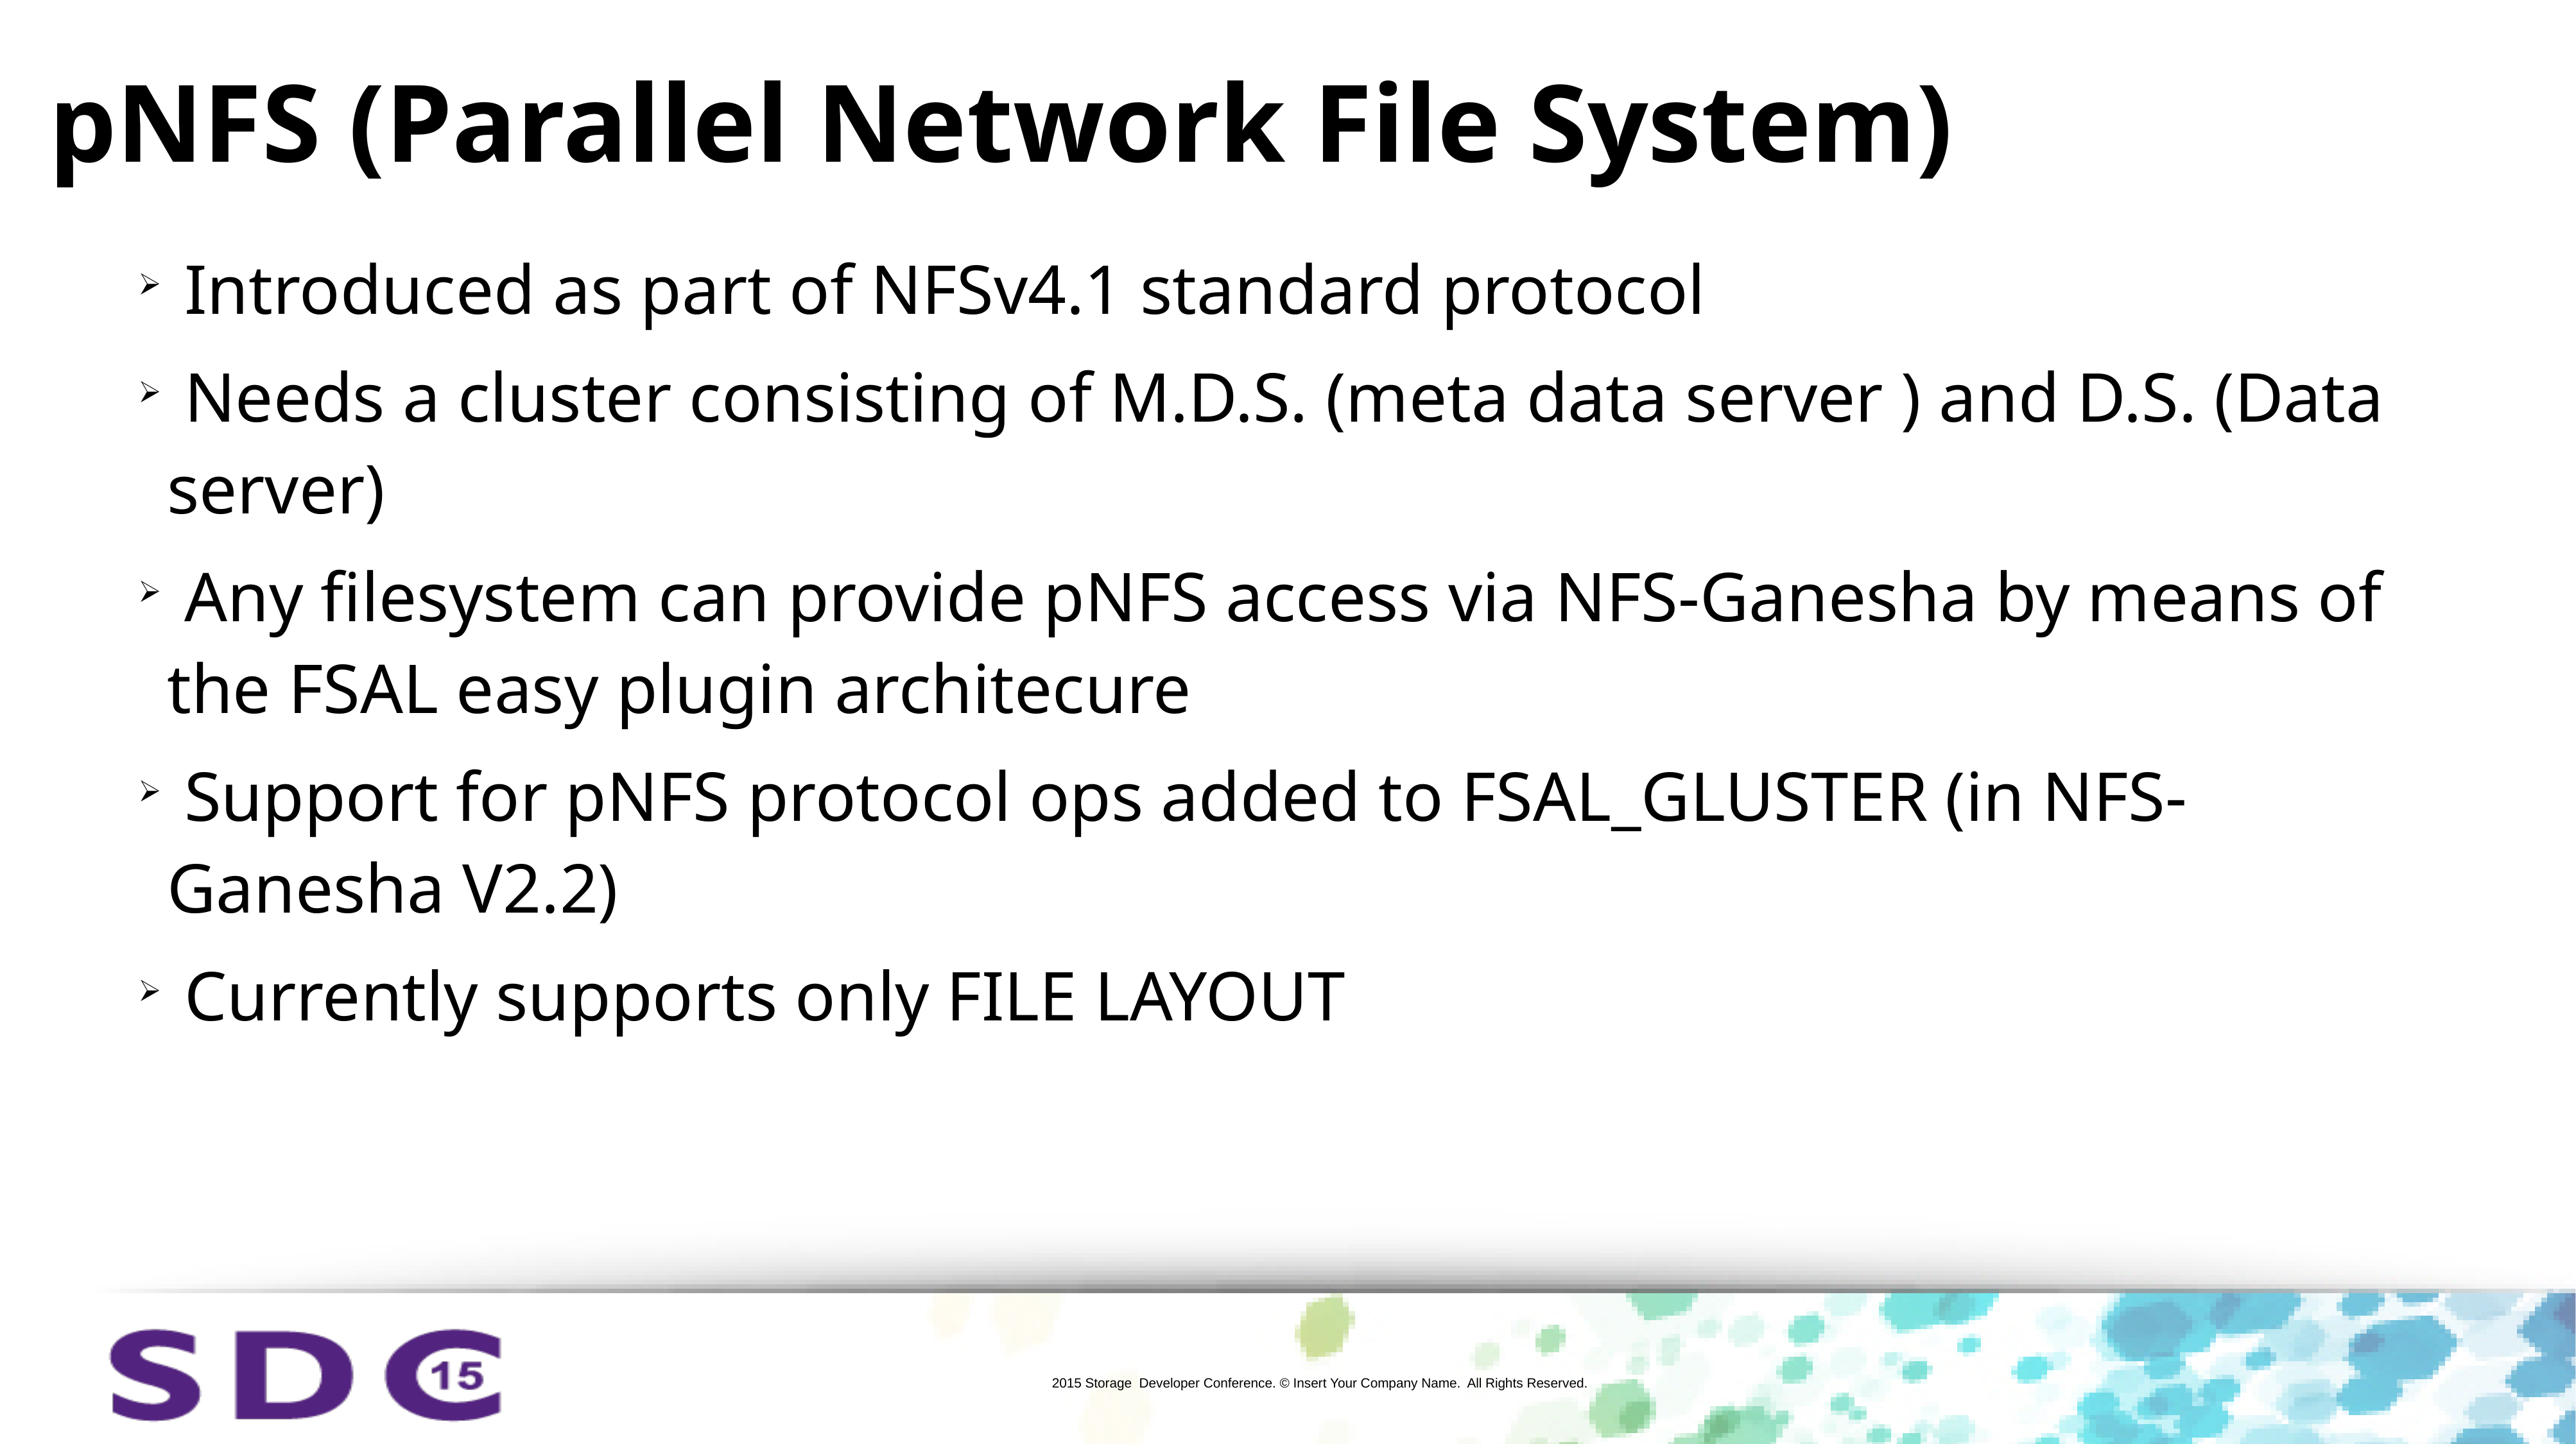

# pNFS (Parallel Network File System)
 Introduced as part of NFSv4.1 standard protocol
 Needs a cluster consisting of M.D.S. (meta data server ) and D.S. (Data server)
 Any filesystem can provide pNFS access via NFS-Ganesha by means of the FSAL easy plugin architecure
 Support for pNFS protocol ops added to FSAL_GLUSTER (in NFS-Ganesha V2.2)
 Currently supports only FILE LAYOUT